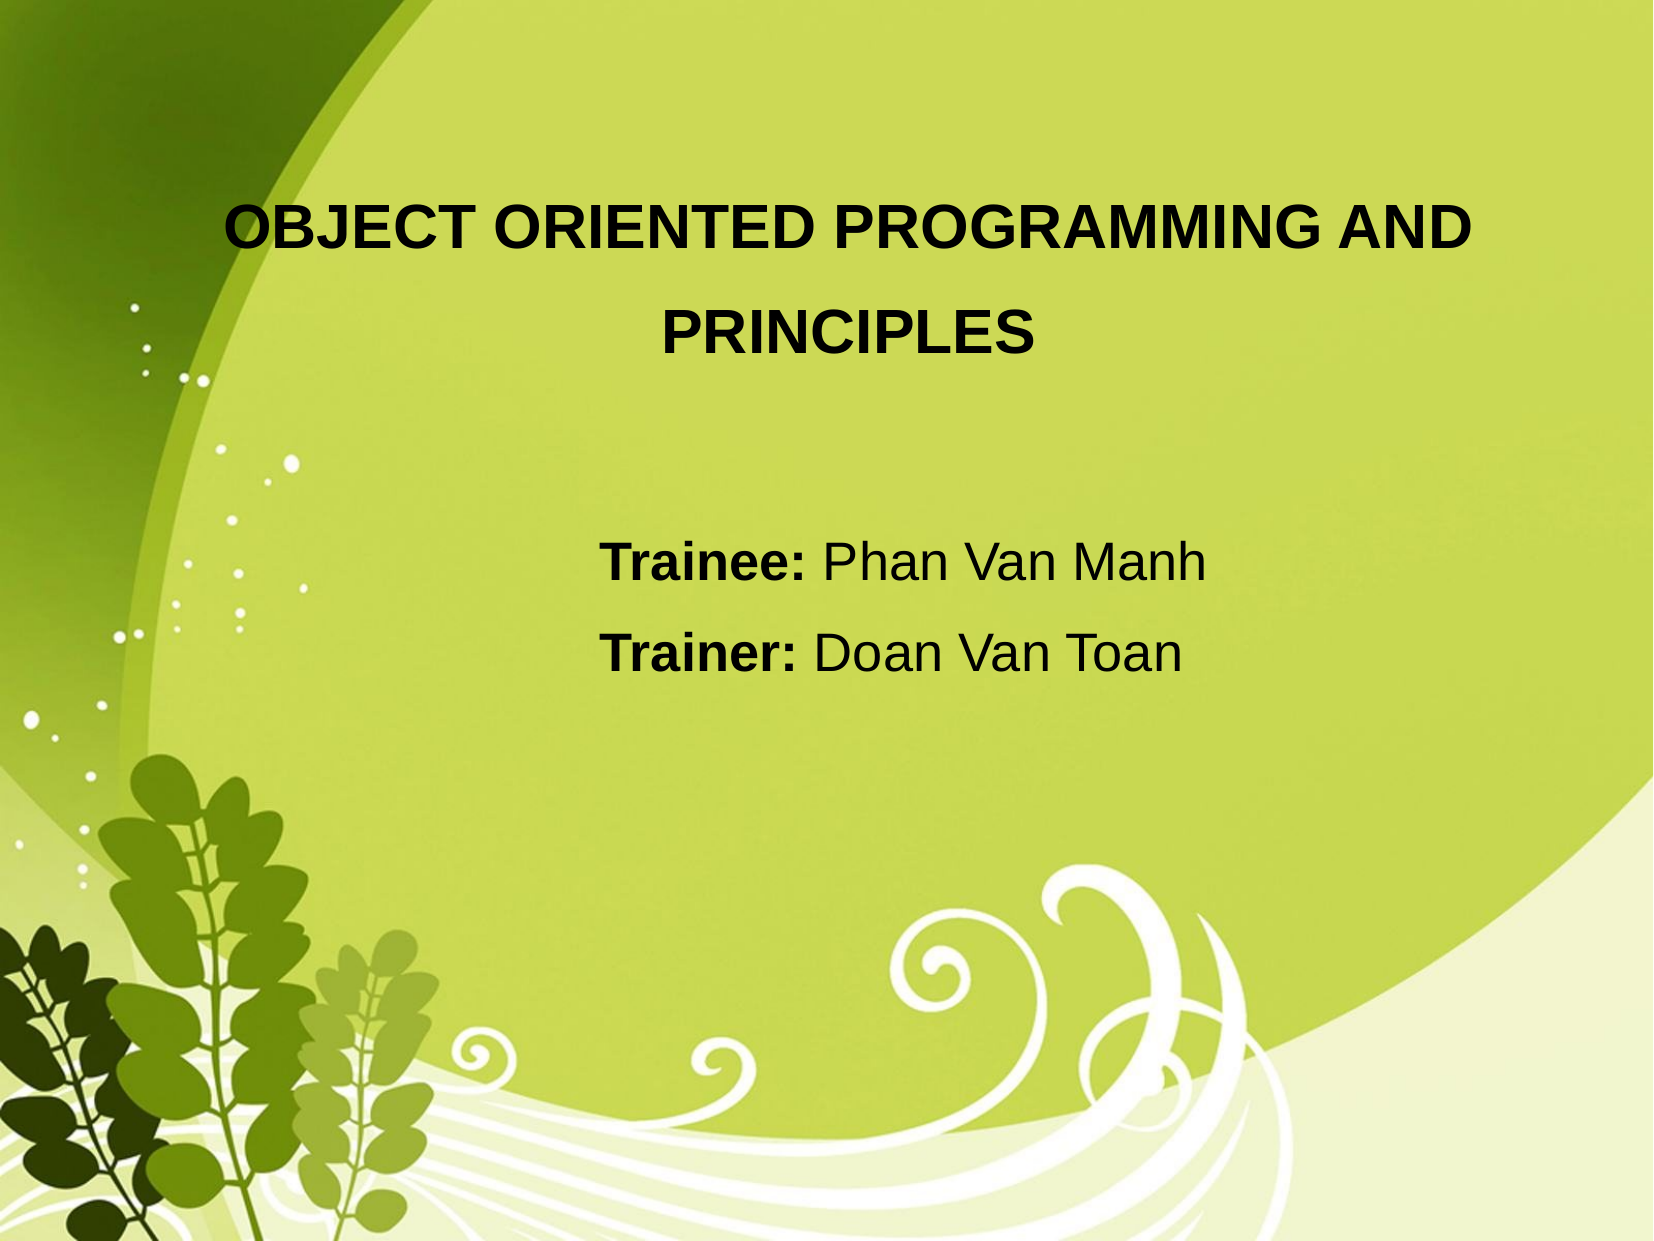

OBJECT ORIENTED PROGRAMMING AND PRINCIPLES
Trainee: Phan Van Manh
Trainer: Doan Van Toan